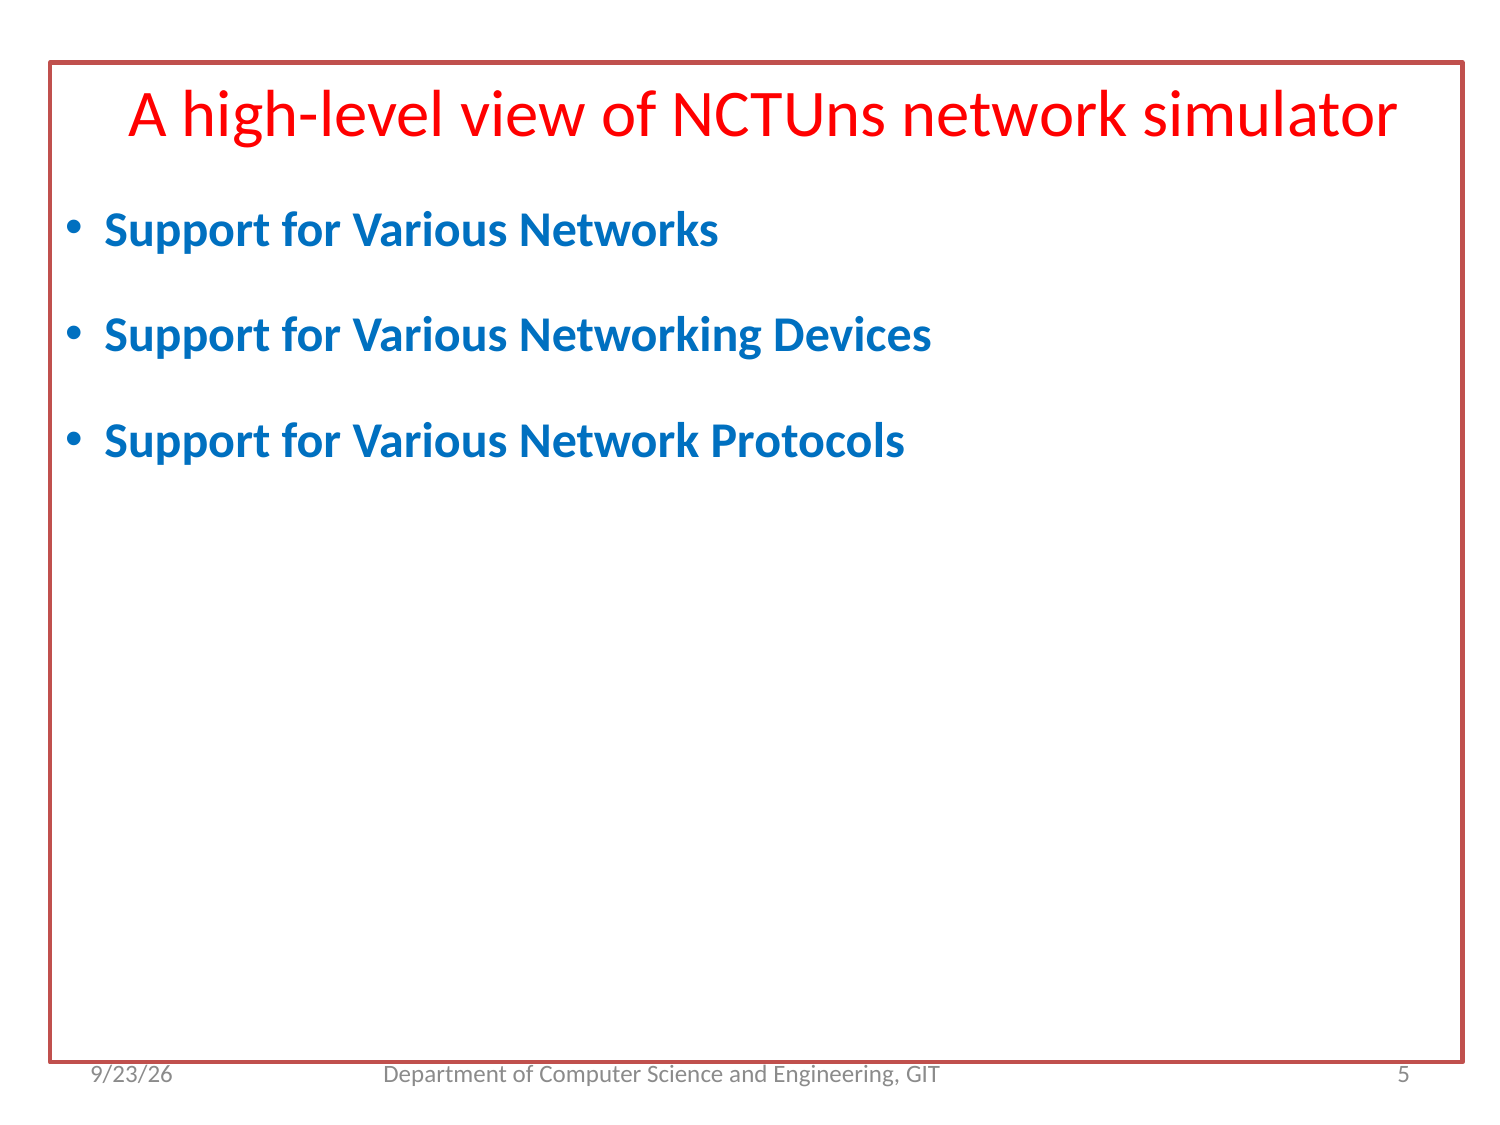

# A high-level view of NCTUns network simulator
 Support for Various Networks
 Support for Various Networking Devices
 Support for Various Network Protocols
Department of Computer Science and Engineering, GIT